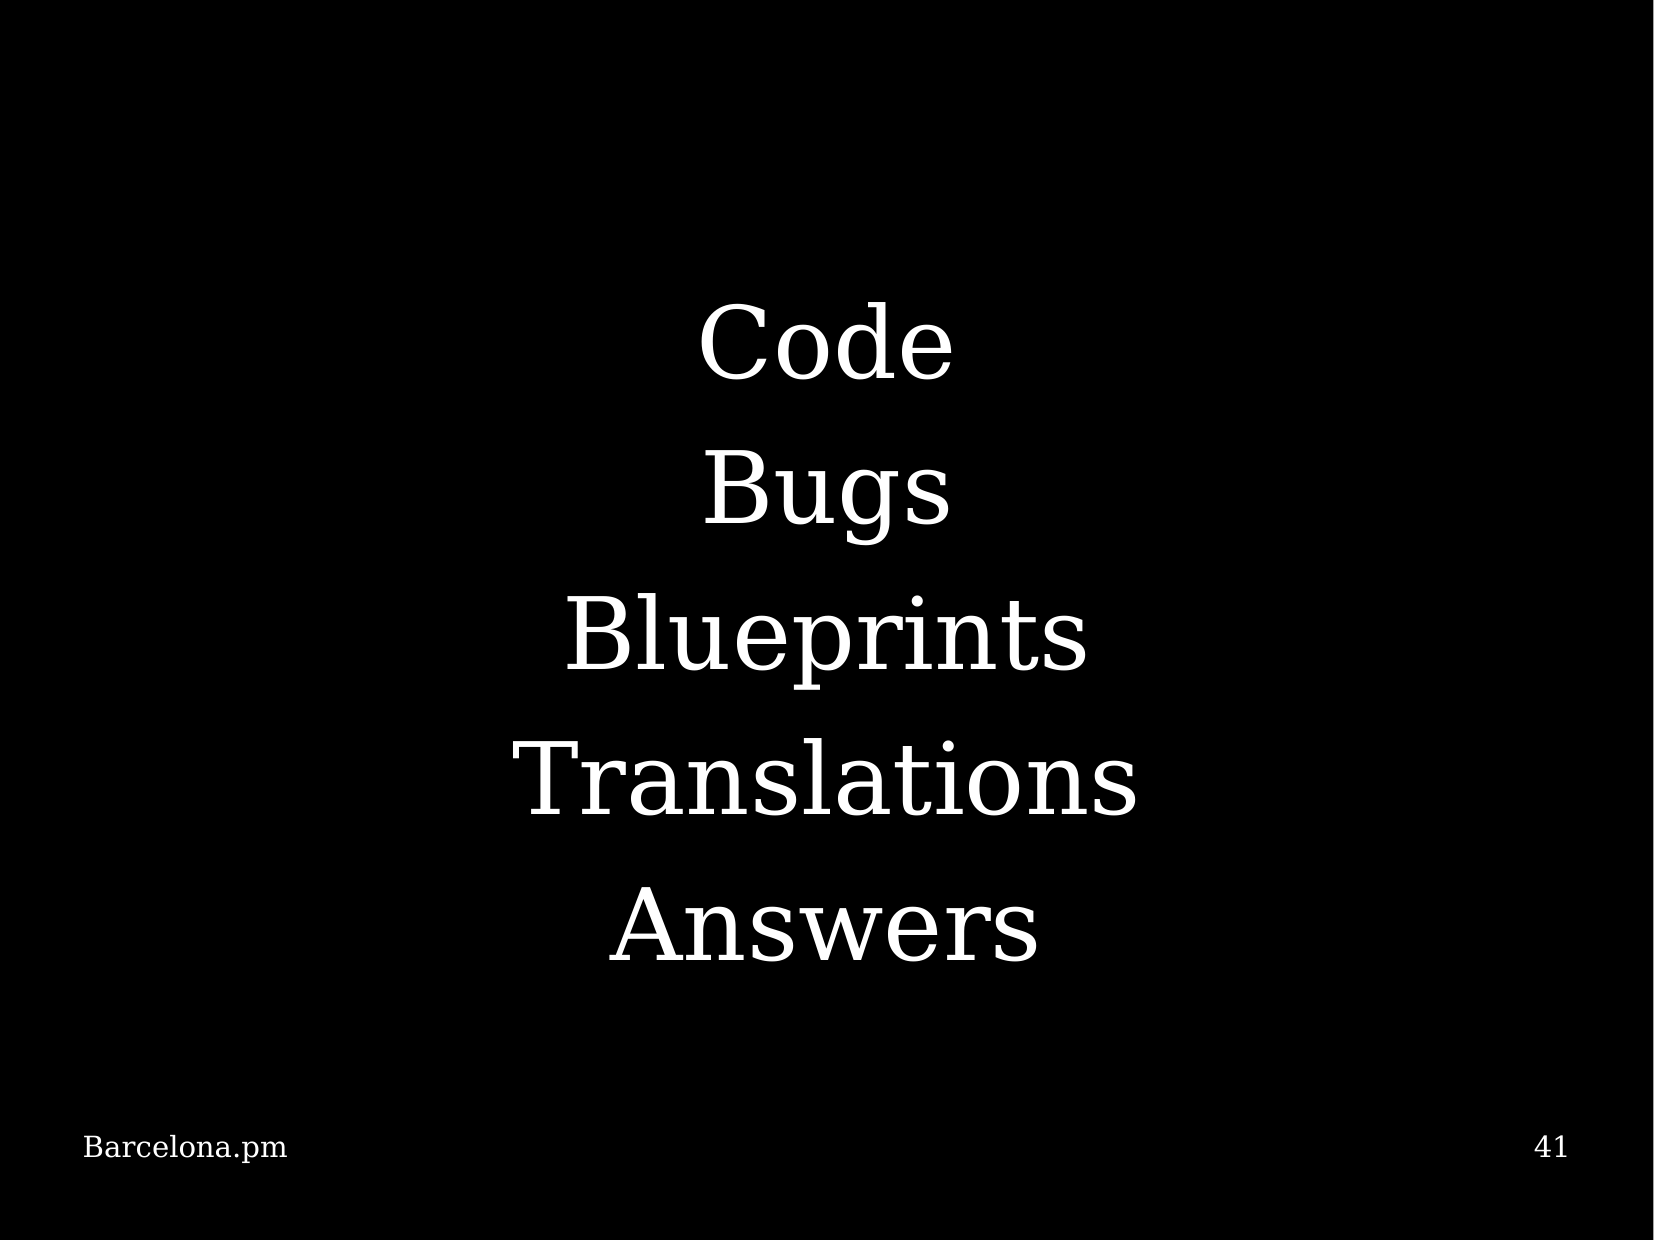

# Code Bugs Blueprints Translations Answers
Barcelona.pm
41